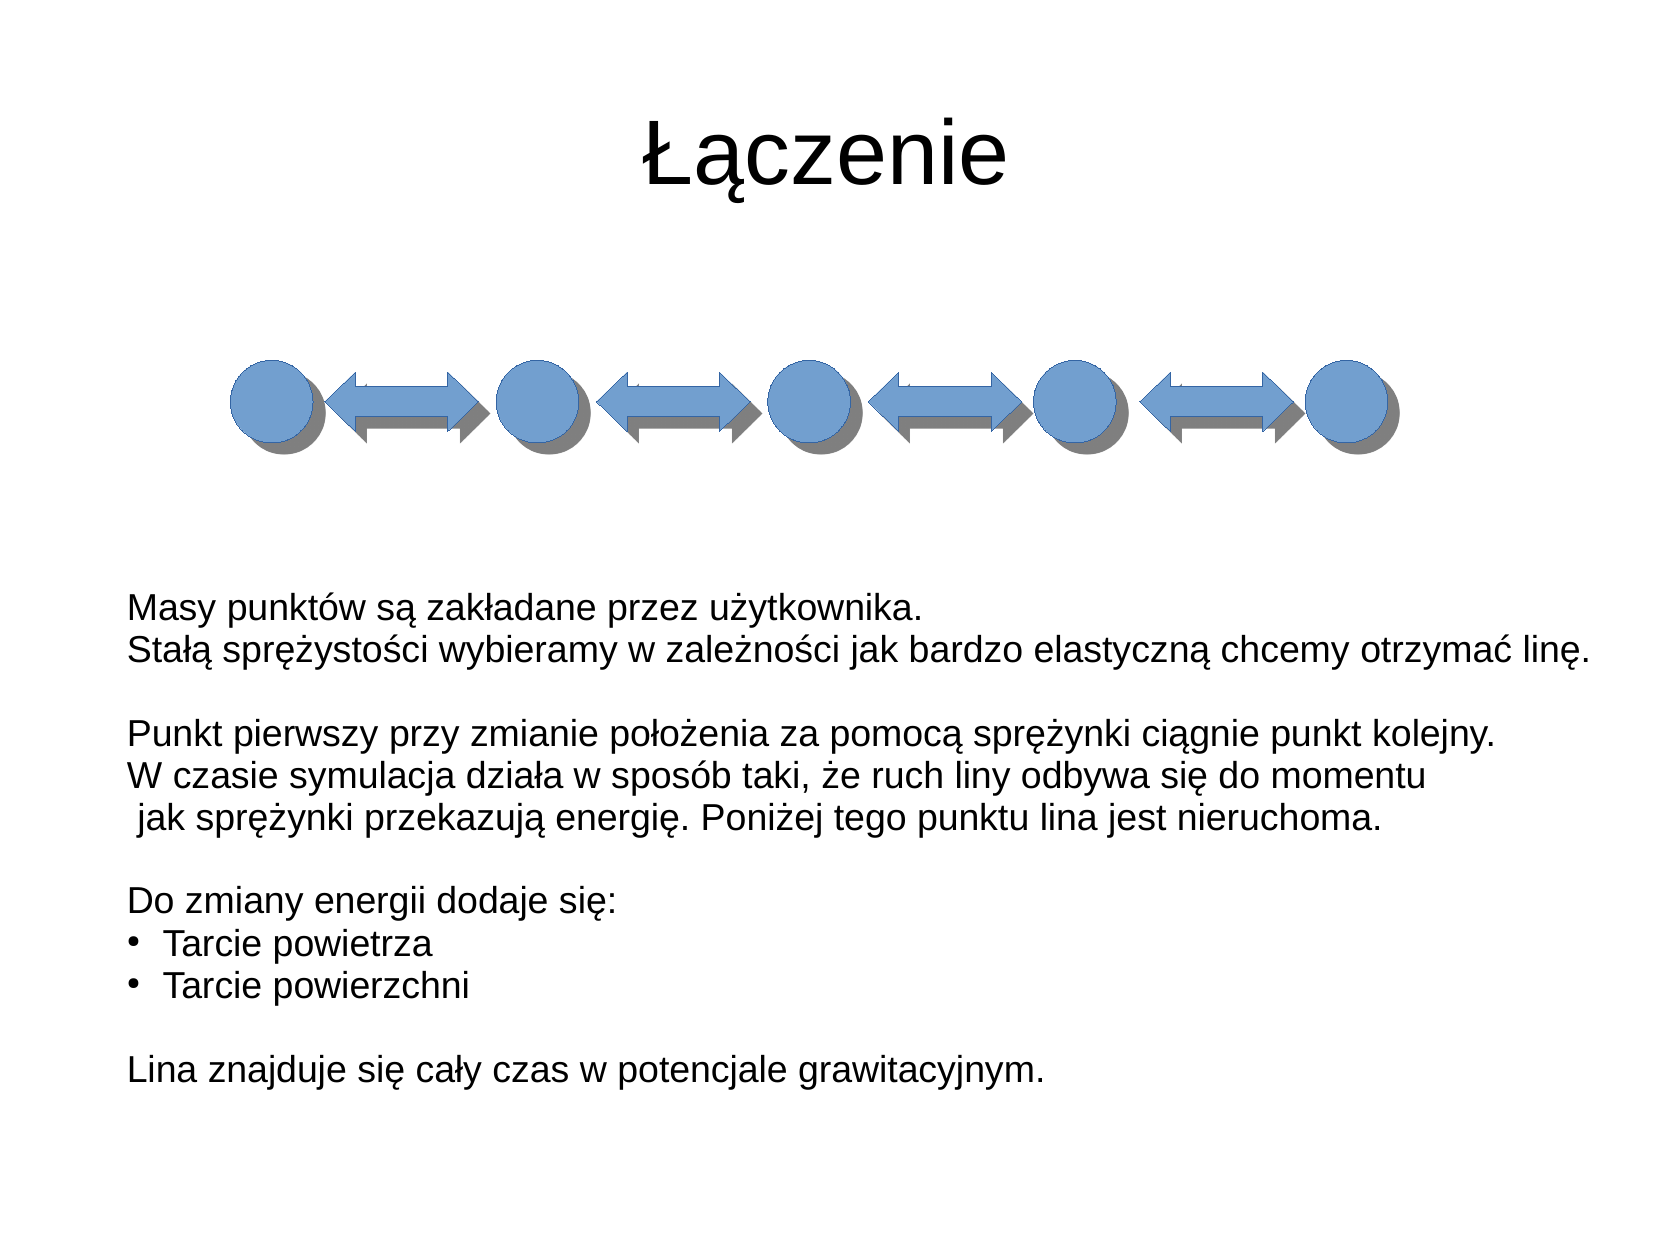

# Łączenie
Masy punktów są zakładane przez użytkownika.
Stałą sprężystości wybieramy w zależności jak bardzo elastyczną chcemy otrzymać linę.
Punkt pierwszy przy zmianie położenia za pomocą sprężynki ciągnie punkt kolejny.
W czasie symulacja działa w sposób taki, że ruch liny odbywa się do momentu
 jak sprężynki przekazują energię. Poniżej tego punktu lina jest nieruchoma.
Do zmiany energii dodaje się:
Tarcie powietrza
Tarcie powierzchni
Lina znajduje się cały czas w potencjale grawitacyjnym.